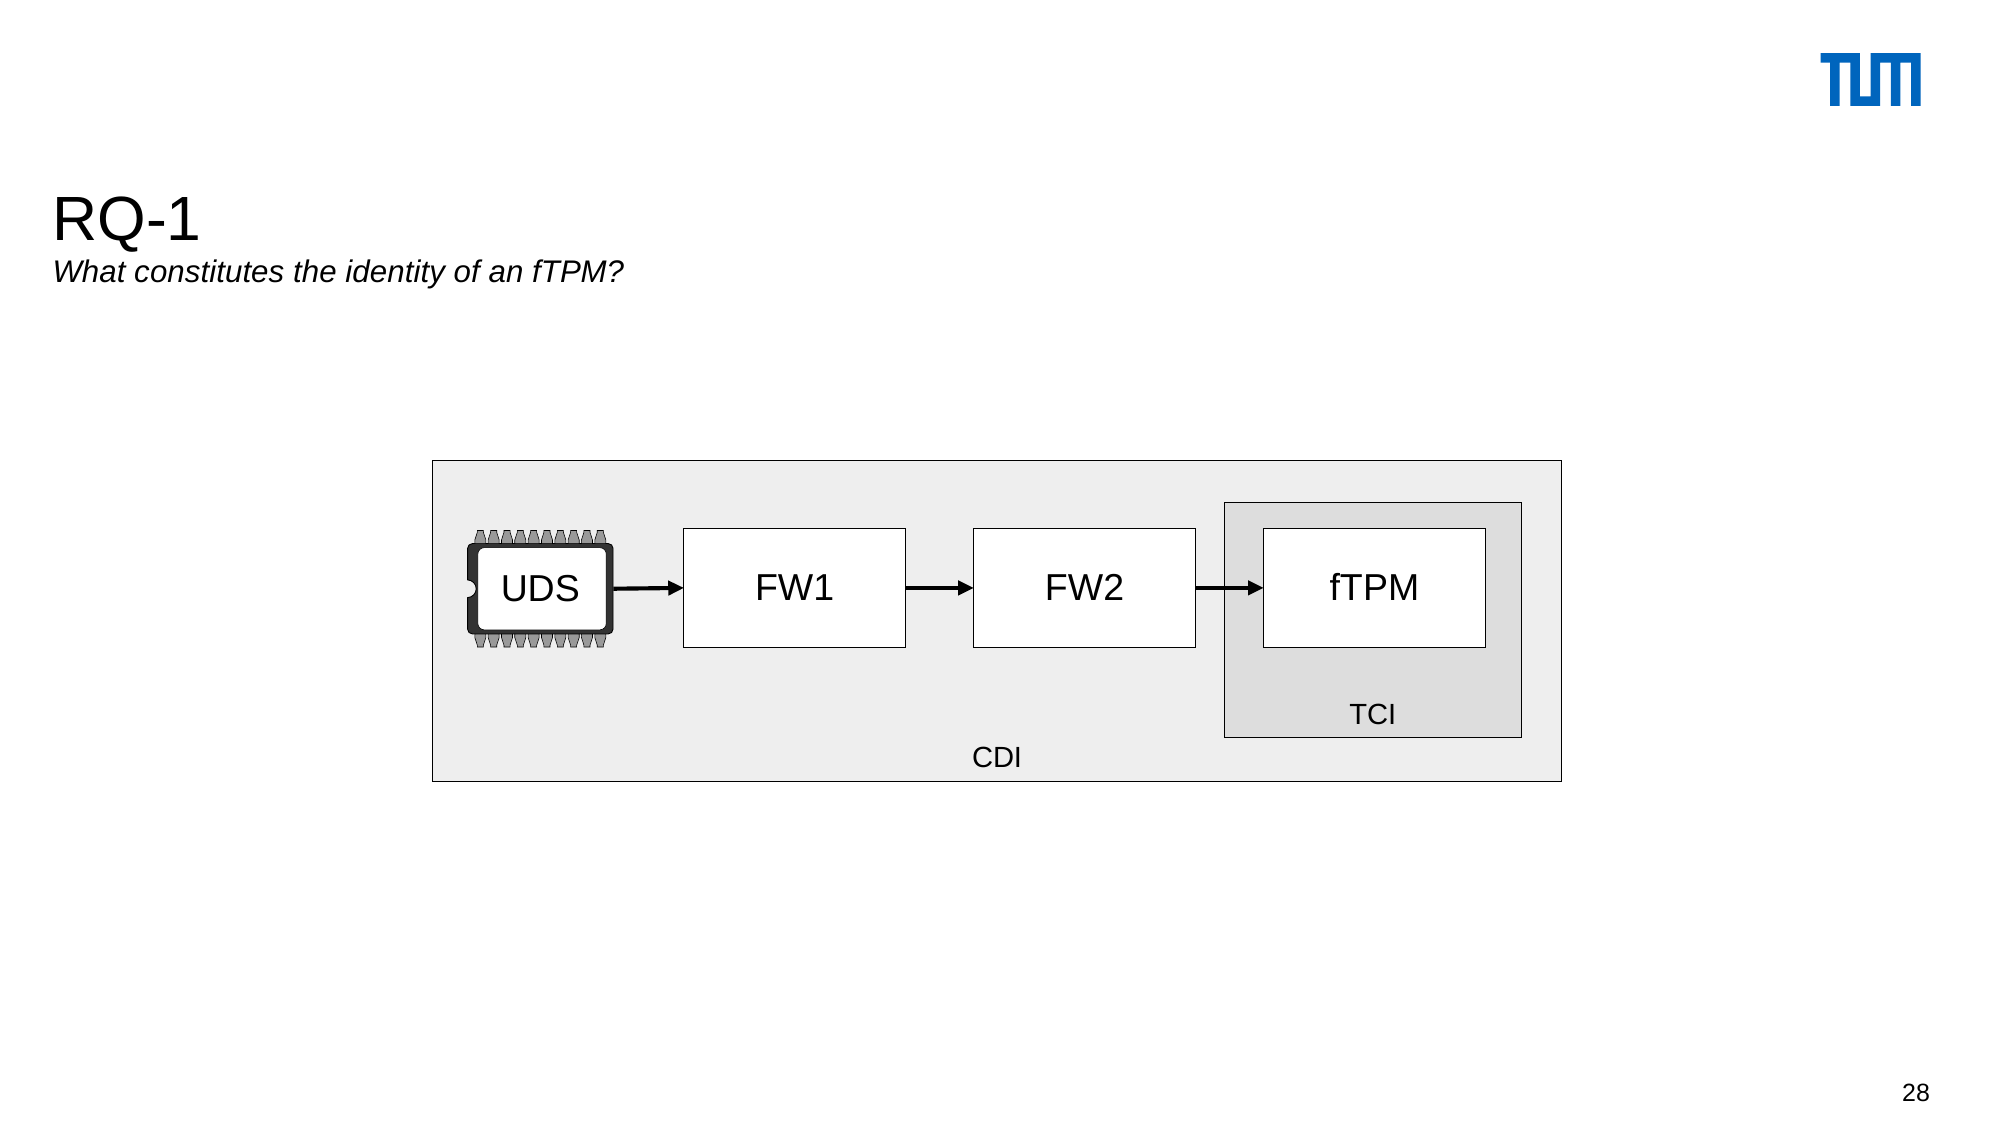

# RQ-1 What constitutes the identity of an fTPM?
CDI
TCI
FW1
FW2
fTPM
UDS
28